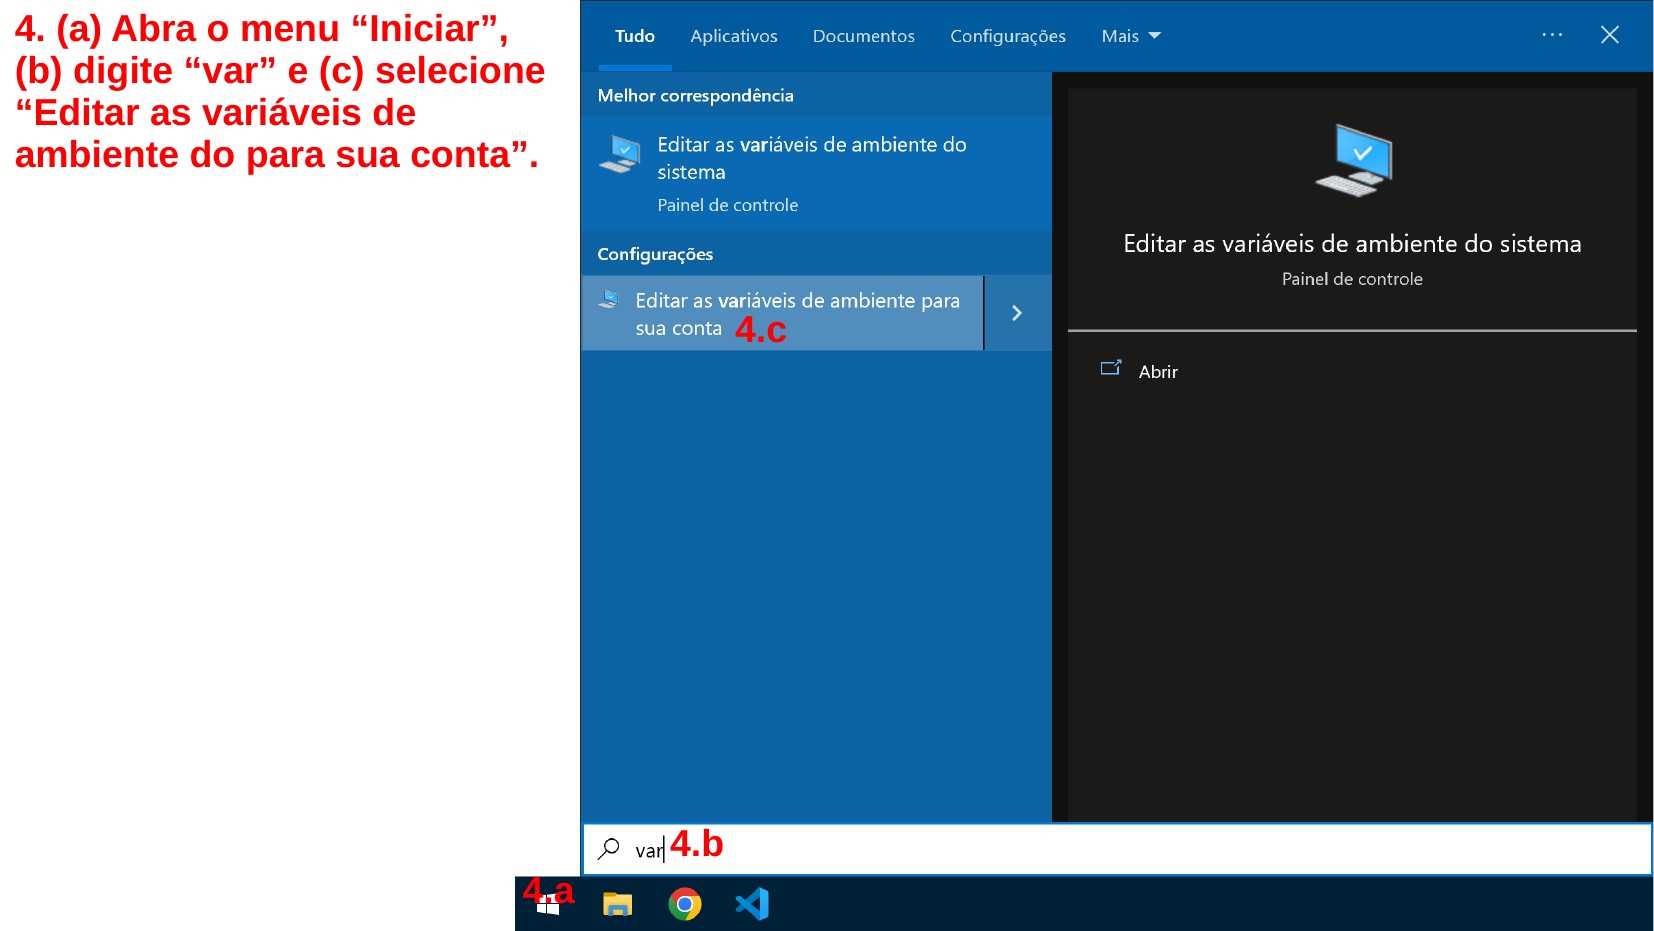

4. (a) Abra o menu “Iniciar”, (b) digite “var” e (c) selecione “Editar as variáveis de ambiente do para sua conta”.
4.c
4.b
4.a